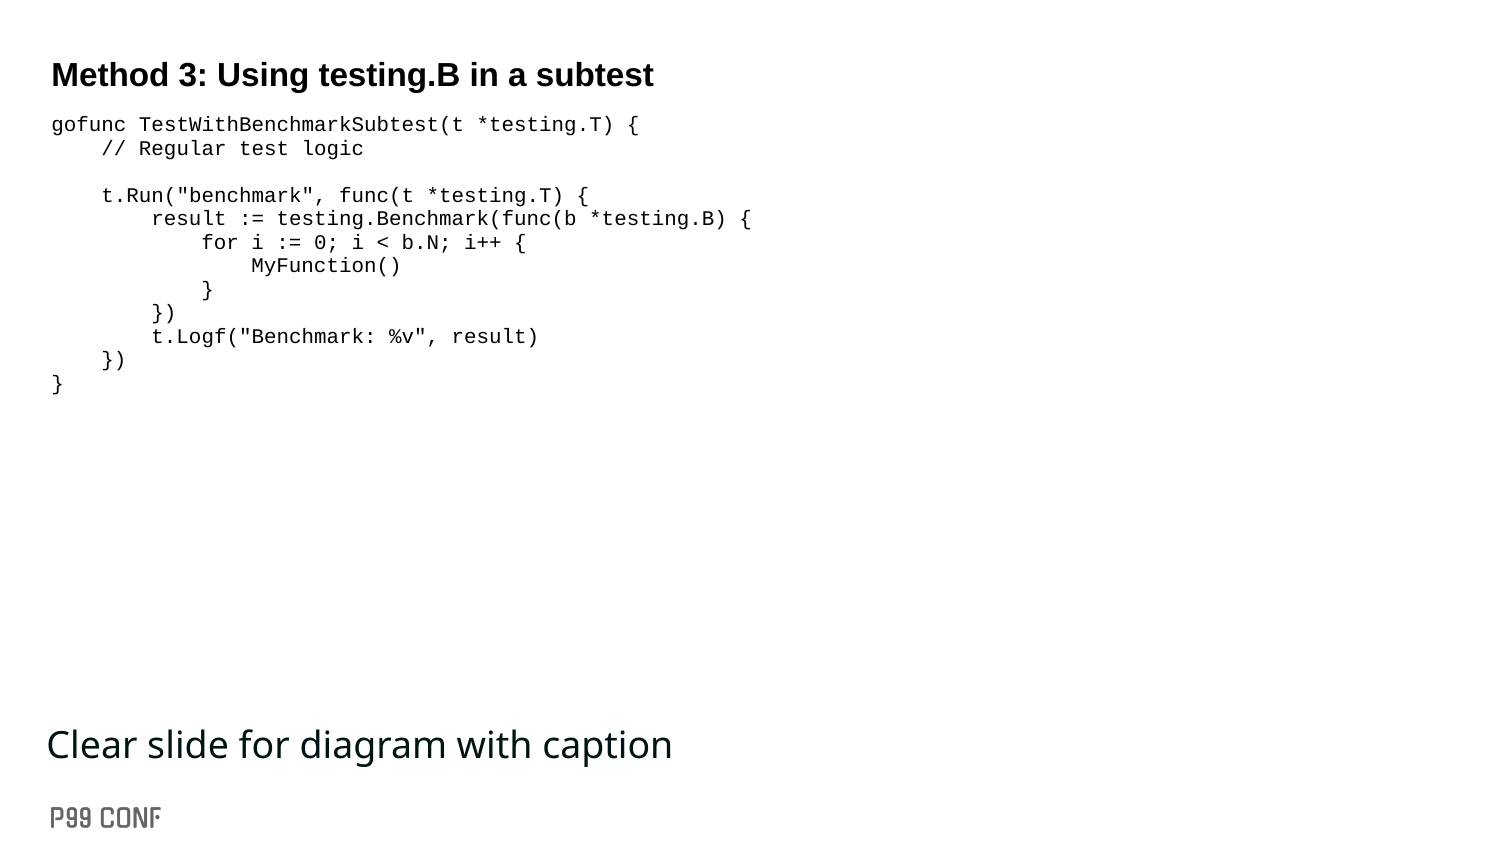

Method 3: Using testing.B in a subtest
gofunc TestWithBenchmarkSubtest(t *testing.T) {
 // Regular test logic
 t.Run("benchmark", func(t *testing.T) {
 result := testing.Benchmark(func(b *testing.B) {
 for i := 0; i < b.N; i++ {
 MyFunction()
 }
 })
 t.Logf("Benchmark: %v", result)
 })
}
# Clear slide for diagram with caption